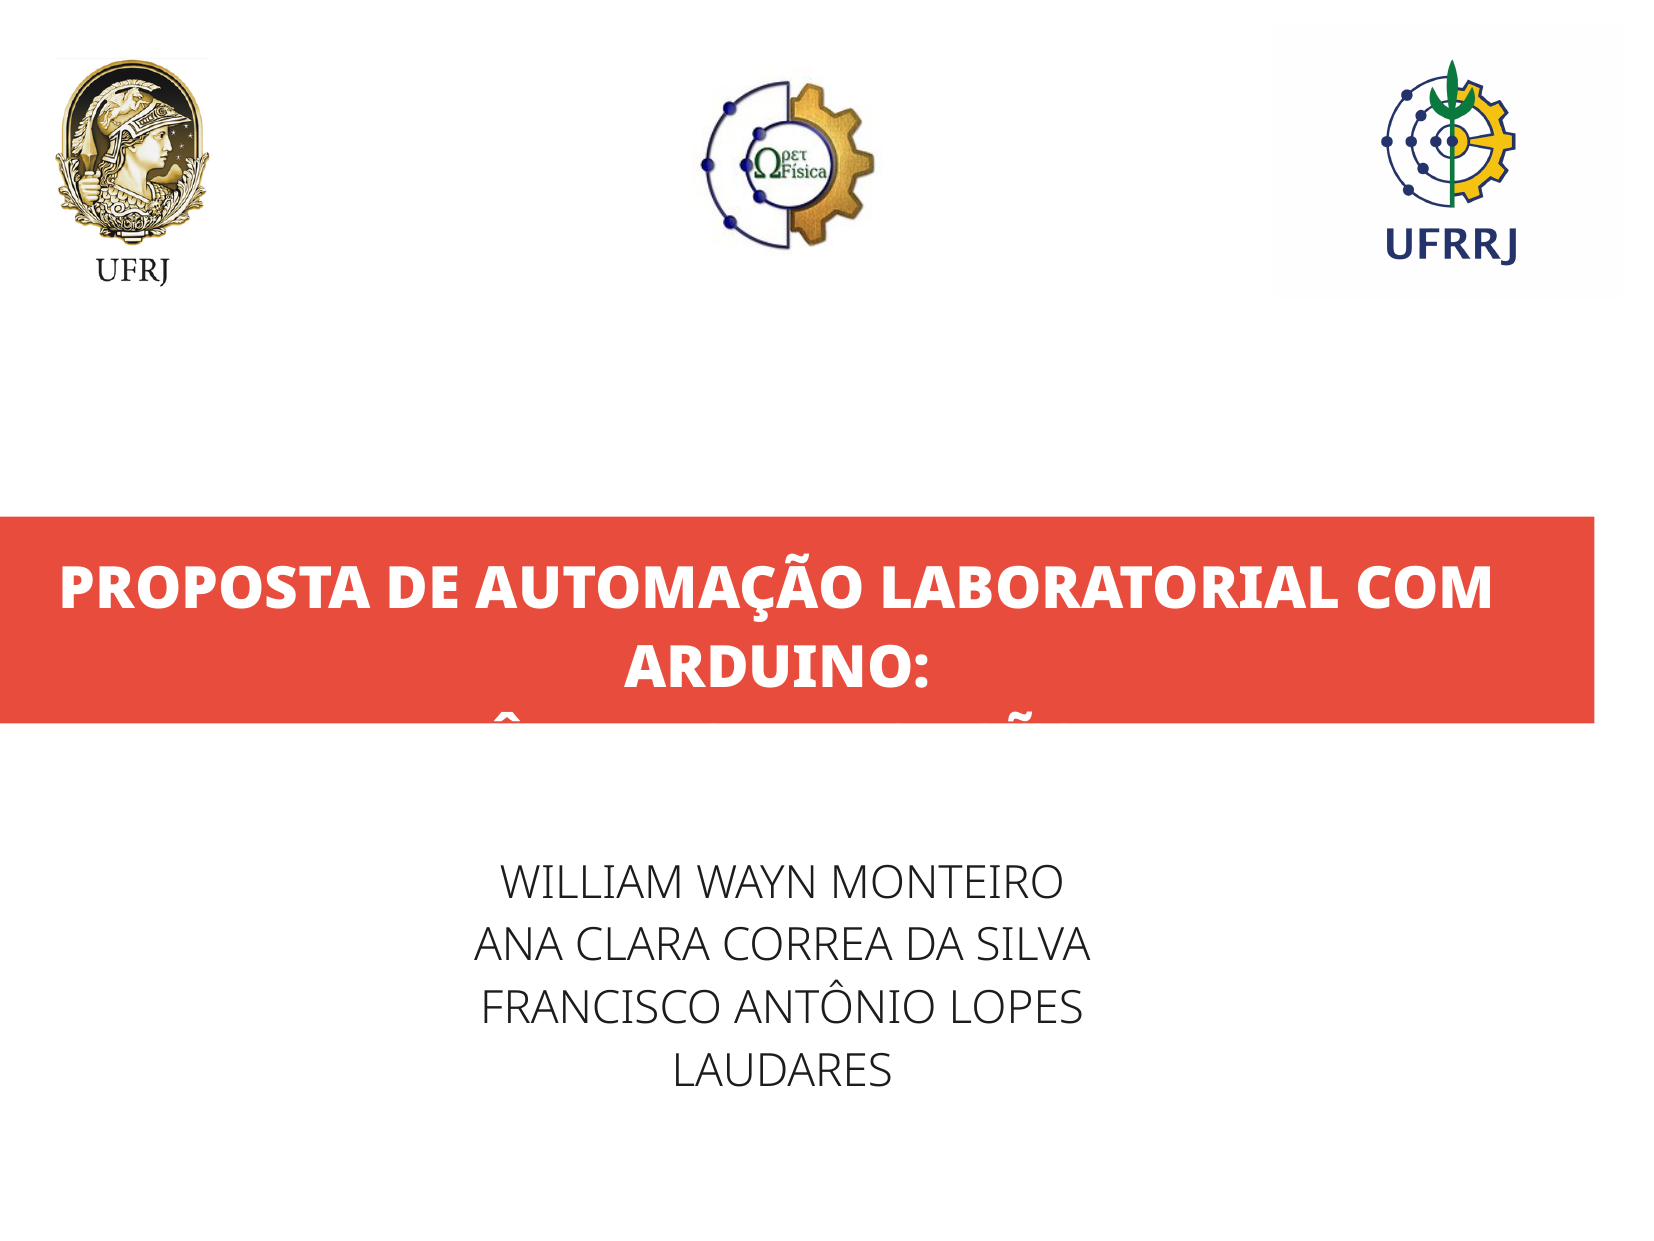

# PROPOSTA DE AUTOMAÇÃO LABORATORIAL COM ARDUINO: PÊNDULO DE TORÇÃO.
WILLIAM WAYN MONTEIRO
ANA CLARA CORREA DA SILVA
FRANCISCO ANTÔNIO LOPES LAUDARES